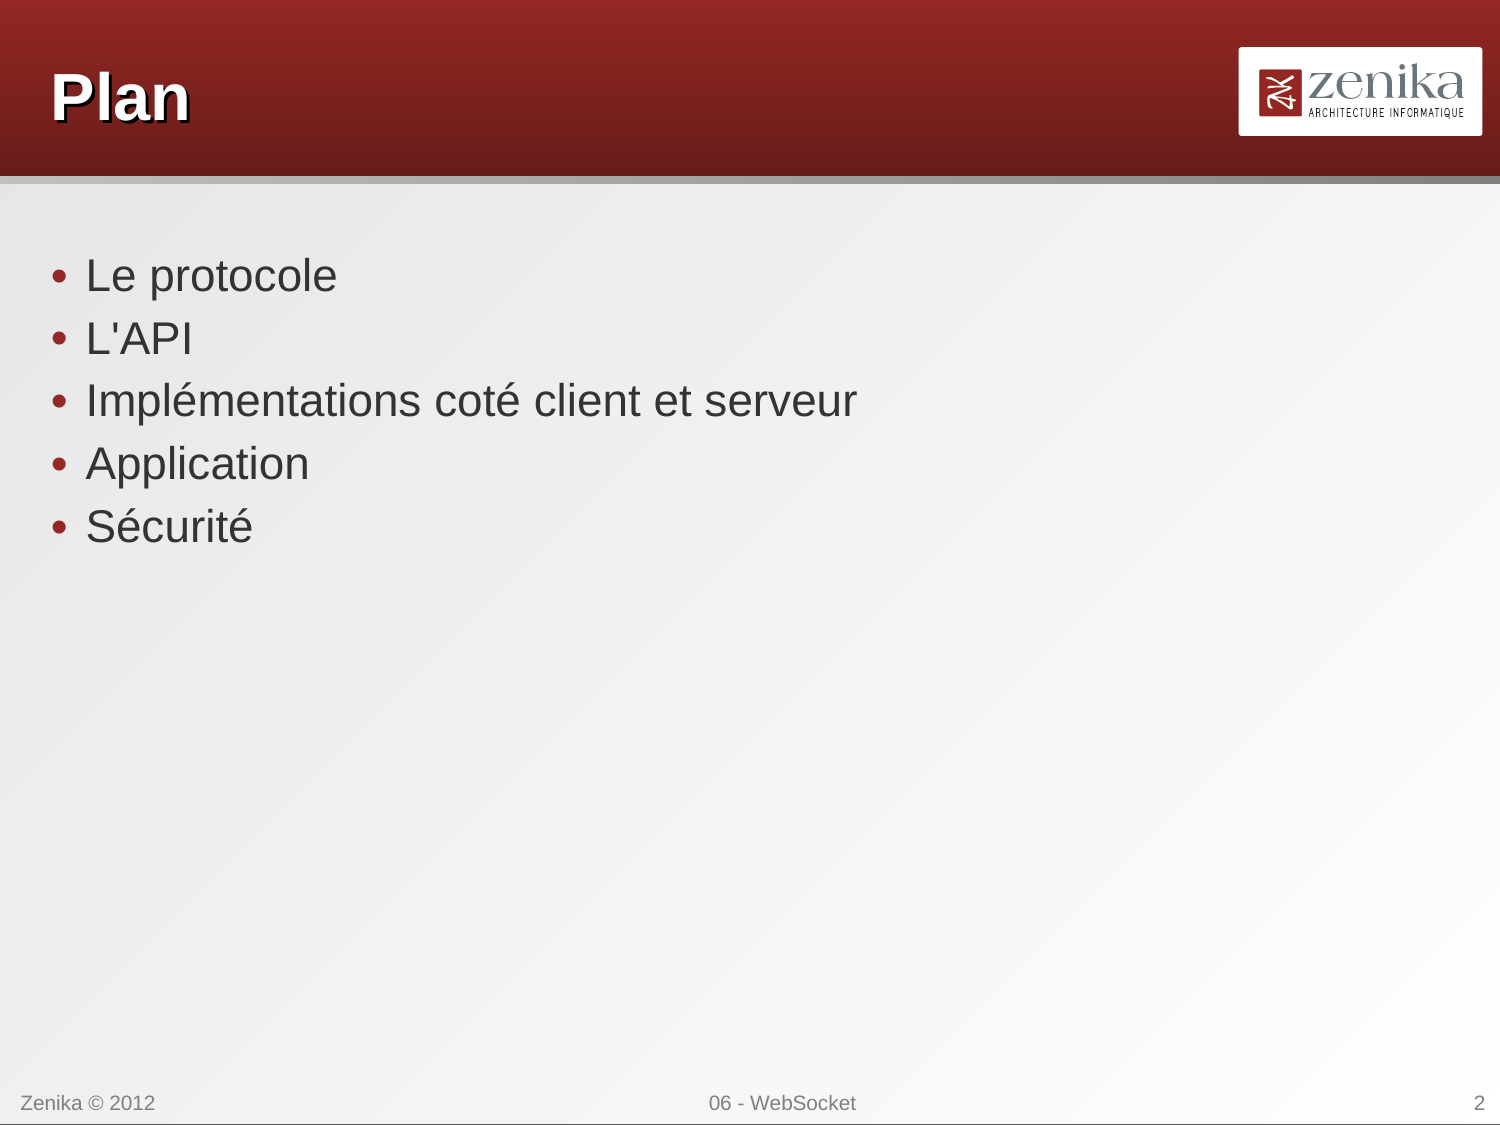

# Plan
Le protocole
L'API
Implémentations coté client et serveur
Application
Sécurité